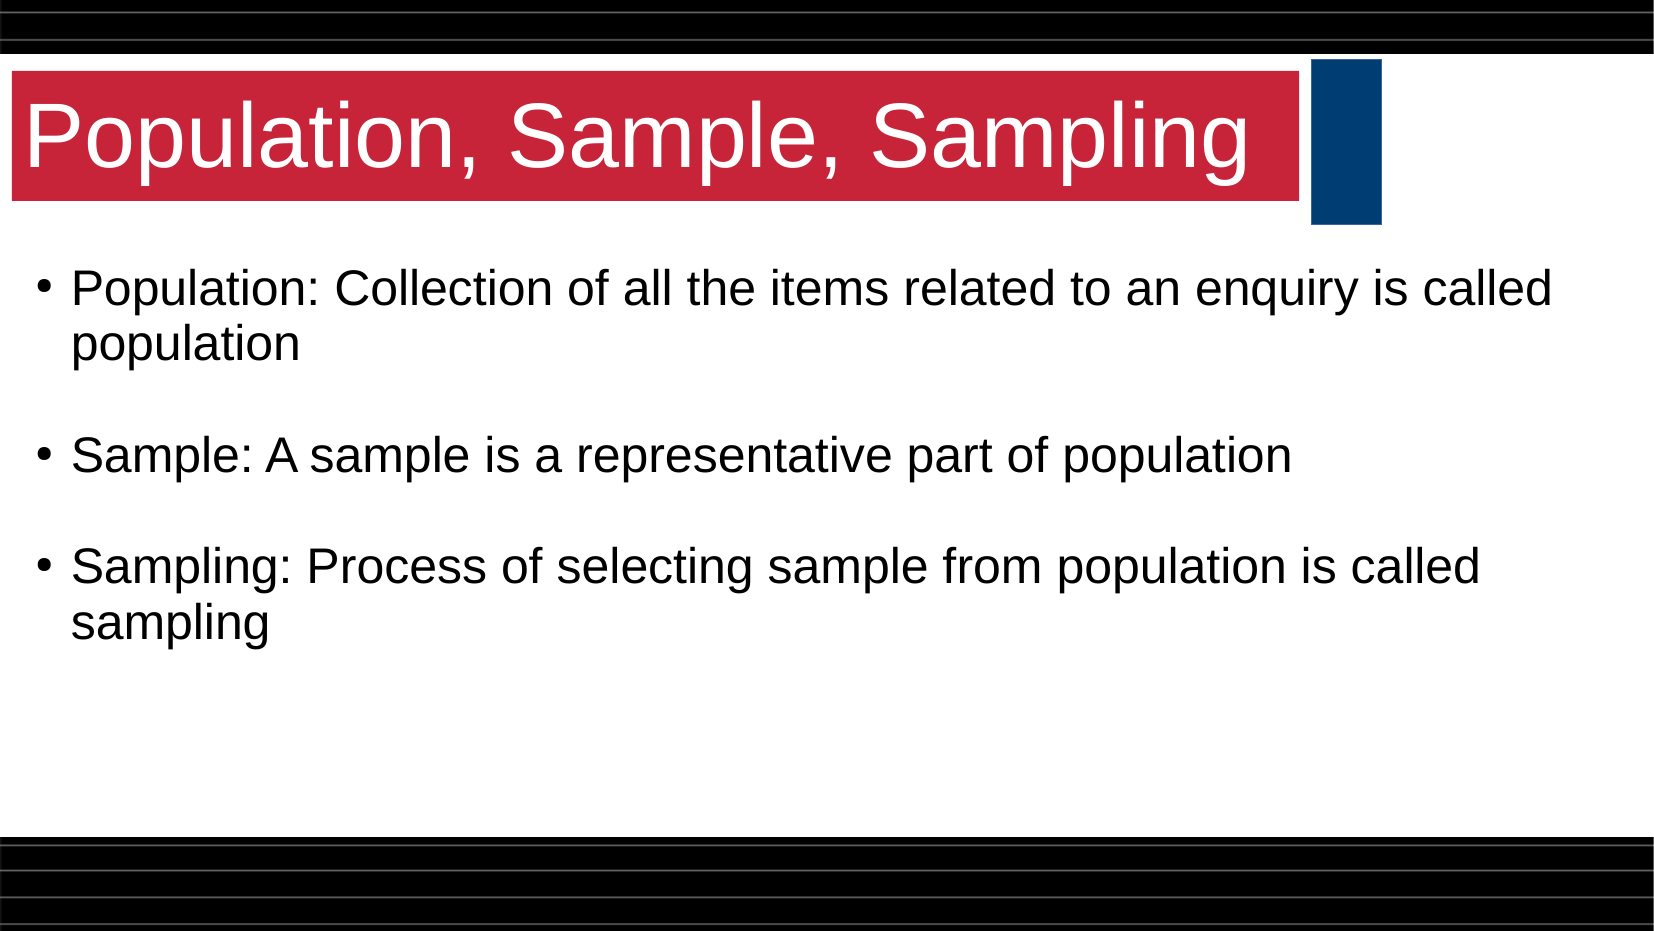

# Population, Sample, Sampling
Population: Collection of all the items related to an enquiry is called 	population
Sample: A sample is a representative part of population
Sampling: Process of selecting sample from population is called 		sampling